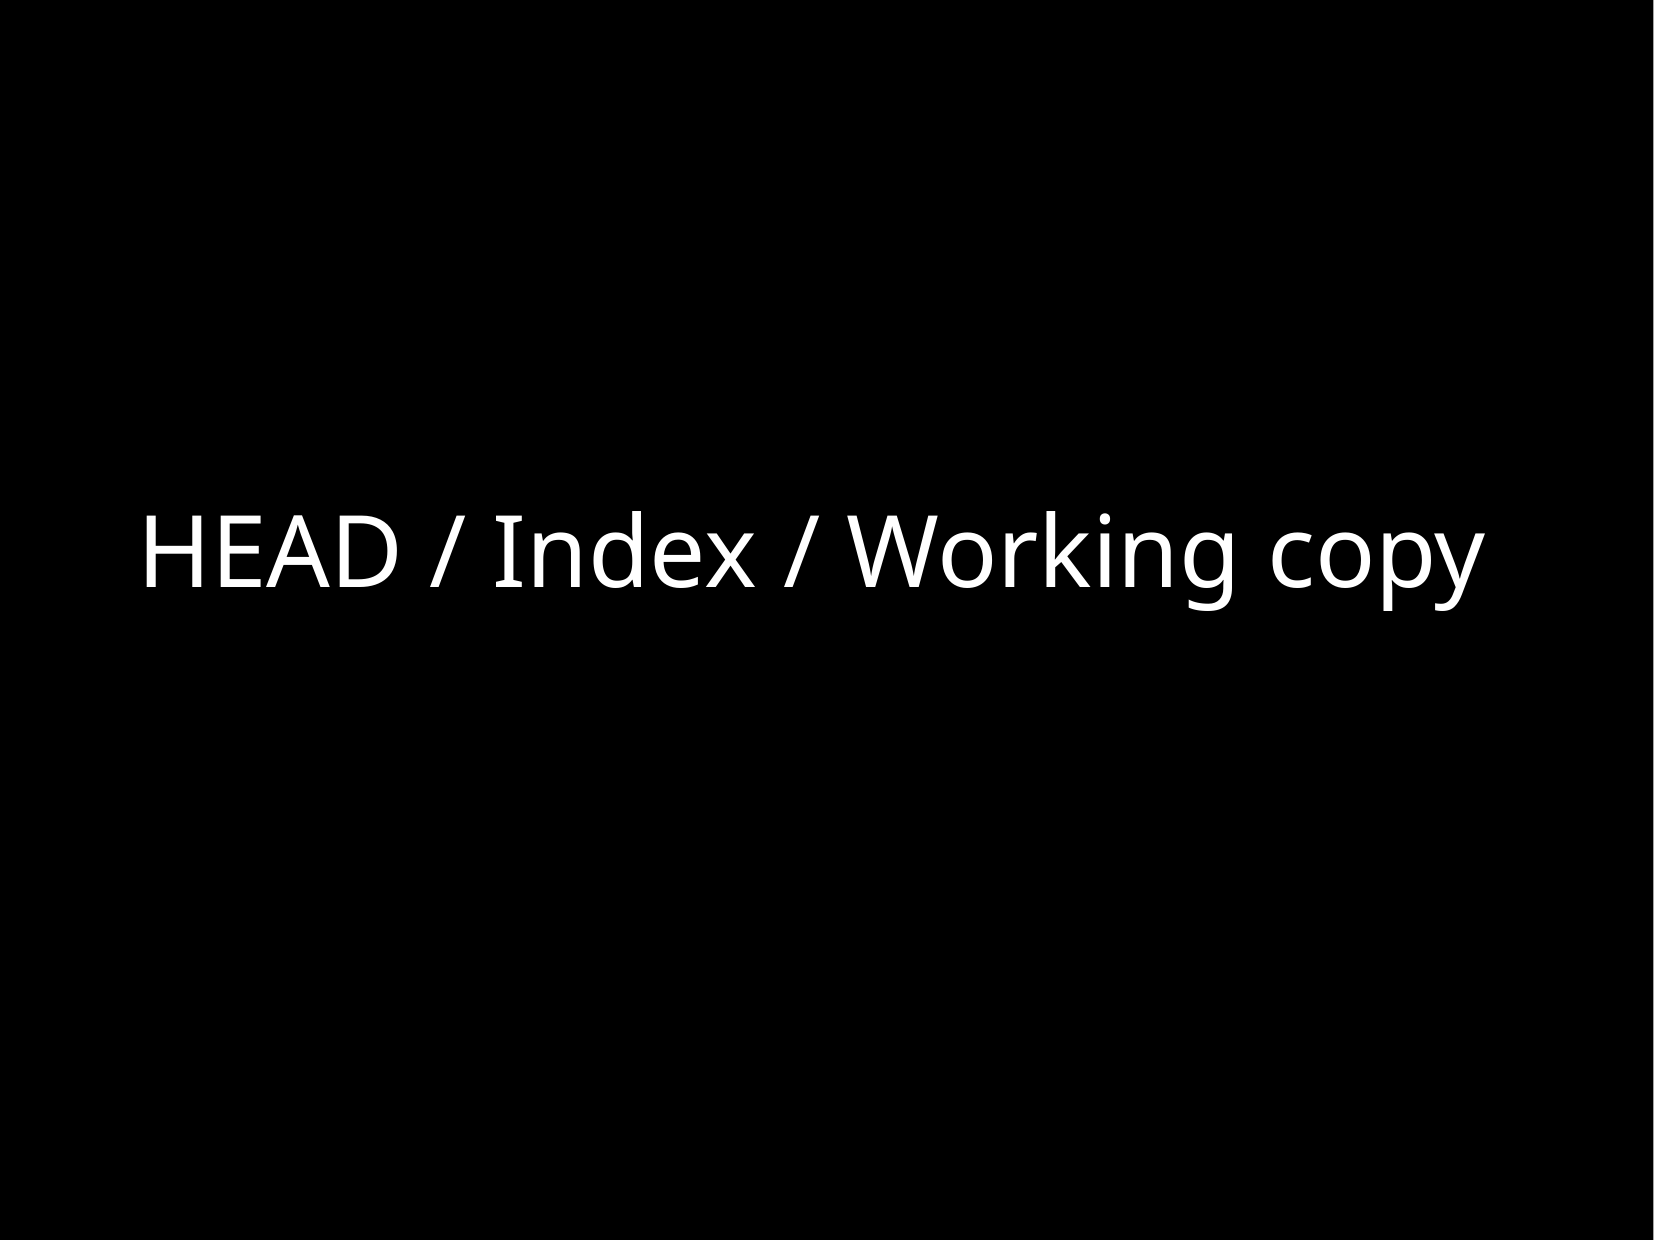

# HEAD / Index / Working copy